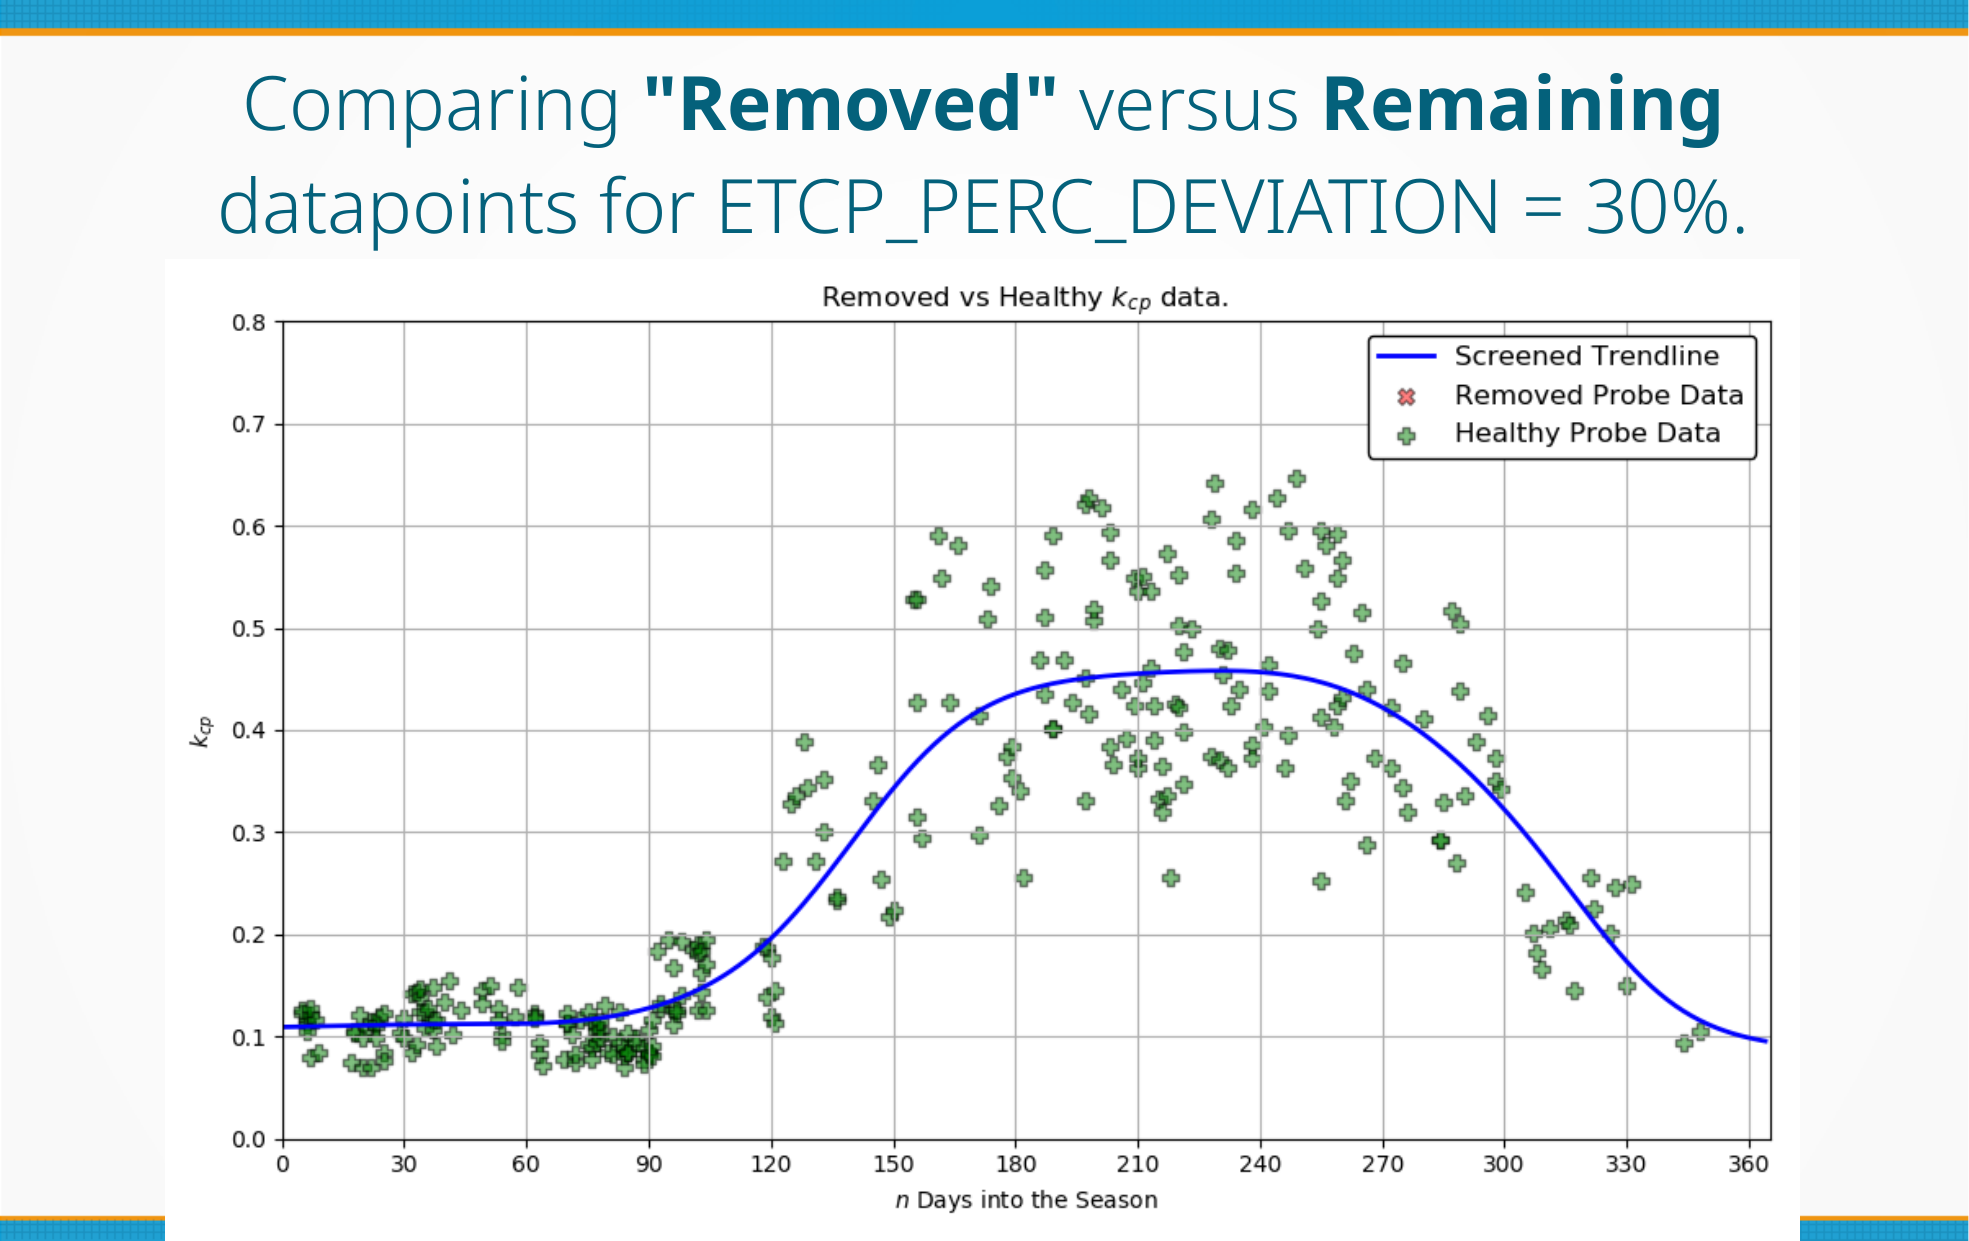

# Comparing "Removed" versus Remaining datapoints for ETCP_PERC_DEVIATION = 30%.